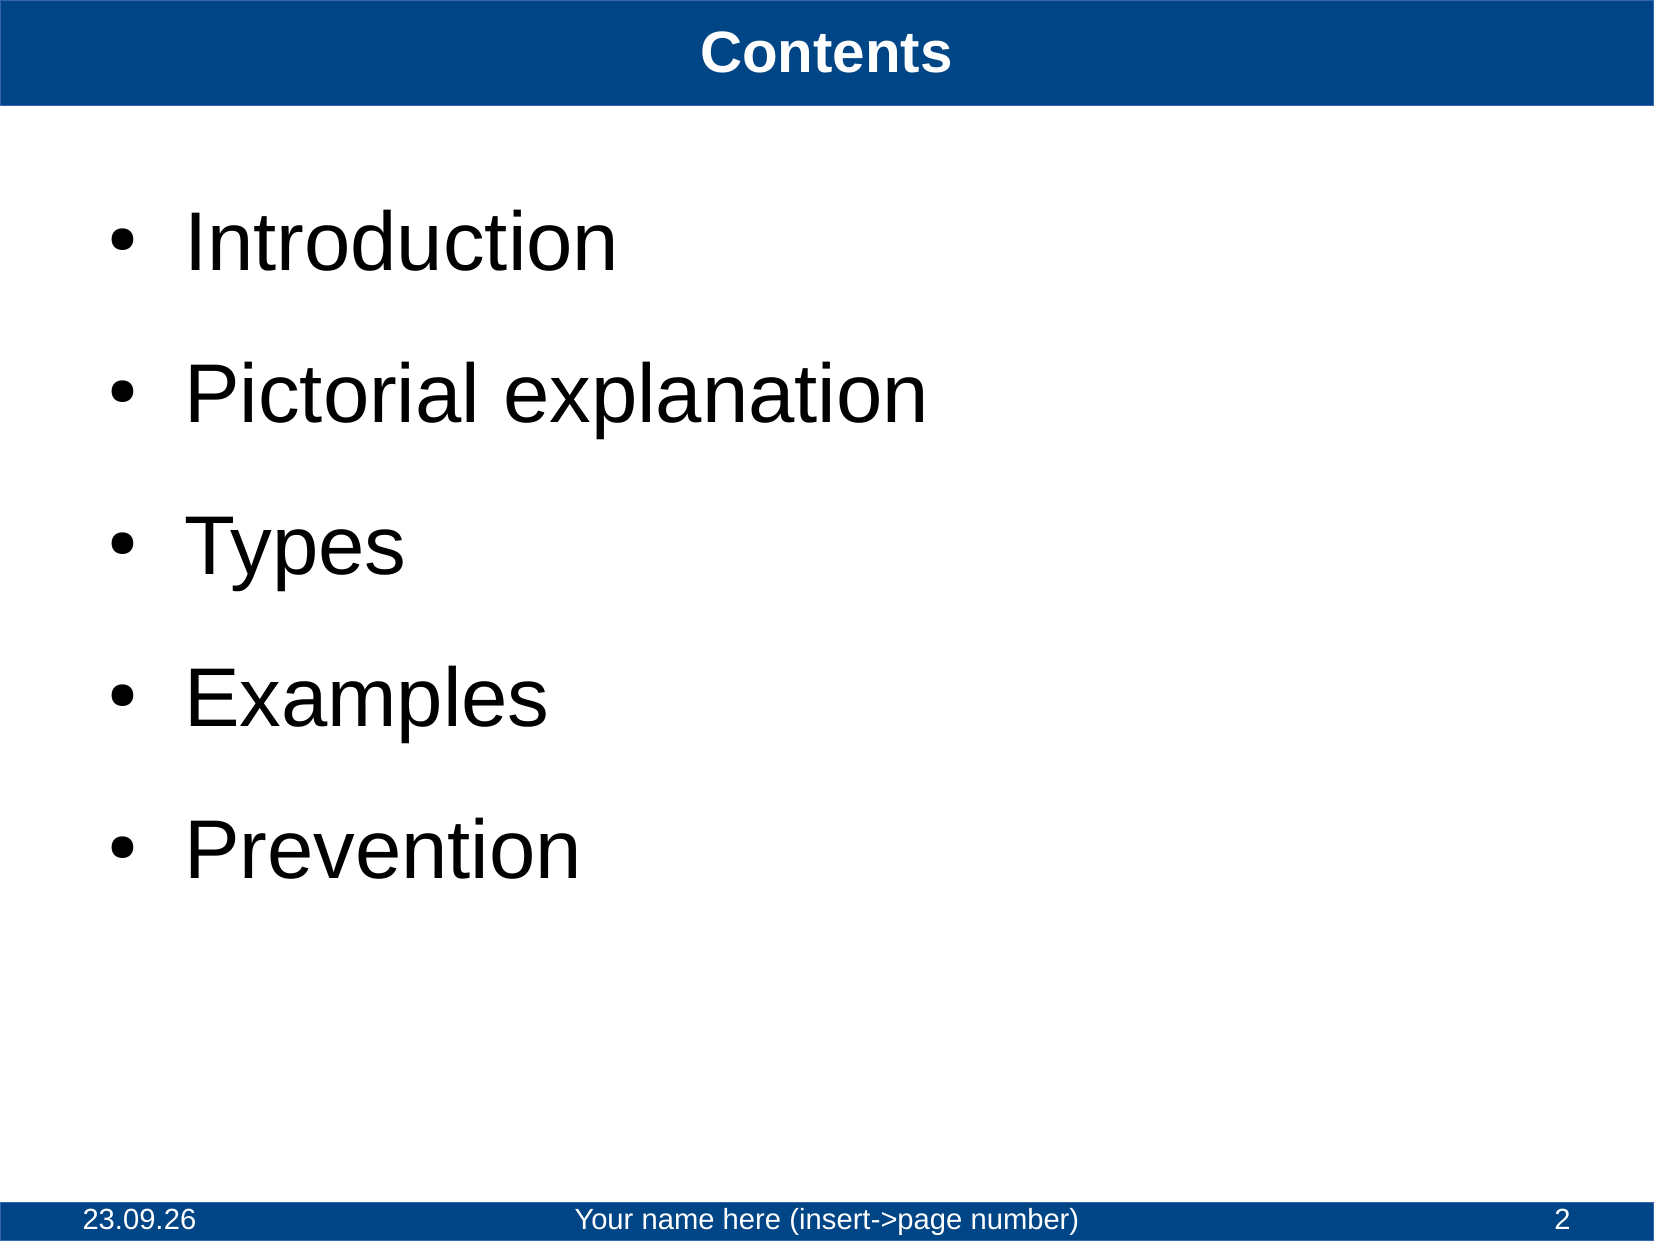

# Contents
 Introduction
 Pictorial explanation
 Types
 Examples
 Prevention
Your name here (insert->page number)
2